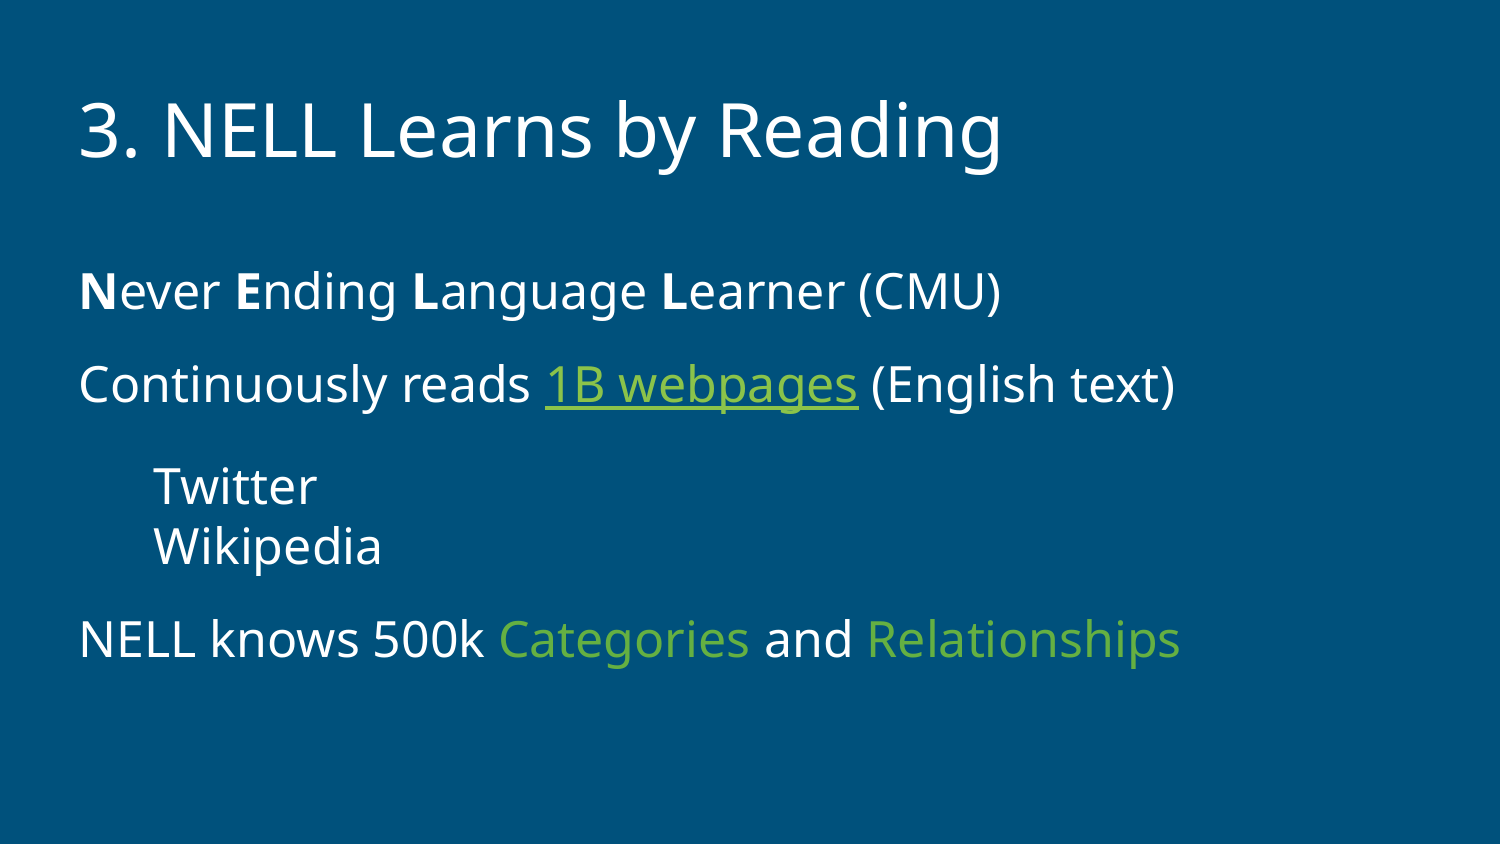

# 3. NELL Learns by Reading
Never Ending Language Learner (CMU)
Continuously reads 1B webpages (English text)
	Twitter
	Wikipedia
NELL knows 500k Categories and Relationships